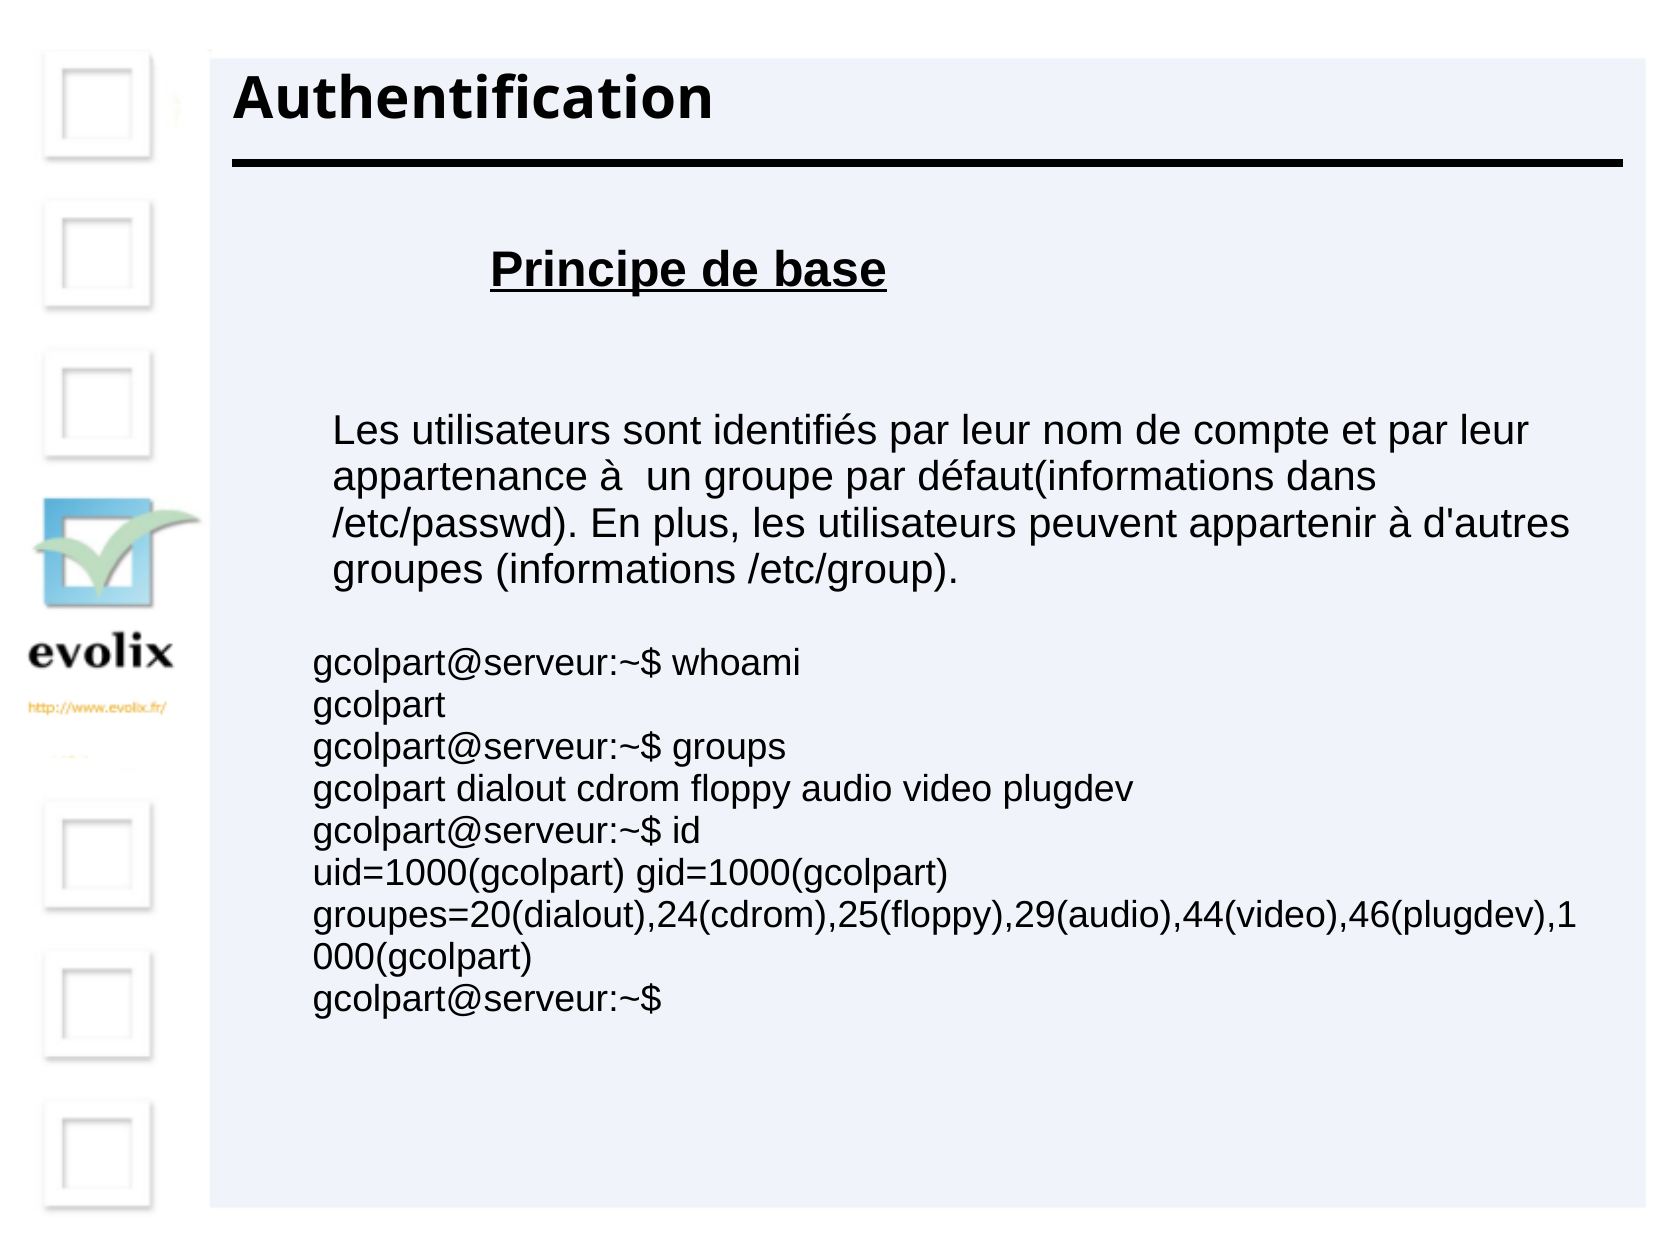

# Authentification
	Principe de base
Les utilisateurs sont identifiés par leur nom de compte et par leur appartenance à un groupe par défaut(informations dans /etc/passwd). En plus, les utilisateurs peuvent appartenir à d'autres groupes (informations /etc/group).
gcolpart@serveur:~$ whoami
gcolpart
gcolpart@serveur:~$ groups
gcolpart dialout cdrom floppy audio video plugdev
gcolpart@serveur:~$ id
uid=1000(gcolpart) gid=1000(gcolpart) groupes=20(dialout),24(cdrom),25(floppy),29(audio),44(video),46(plugdev),1000(gcolpart)
gcolpart@serveur:~$